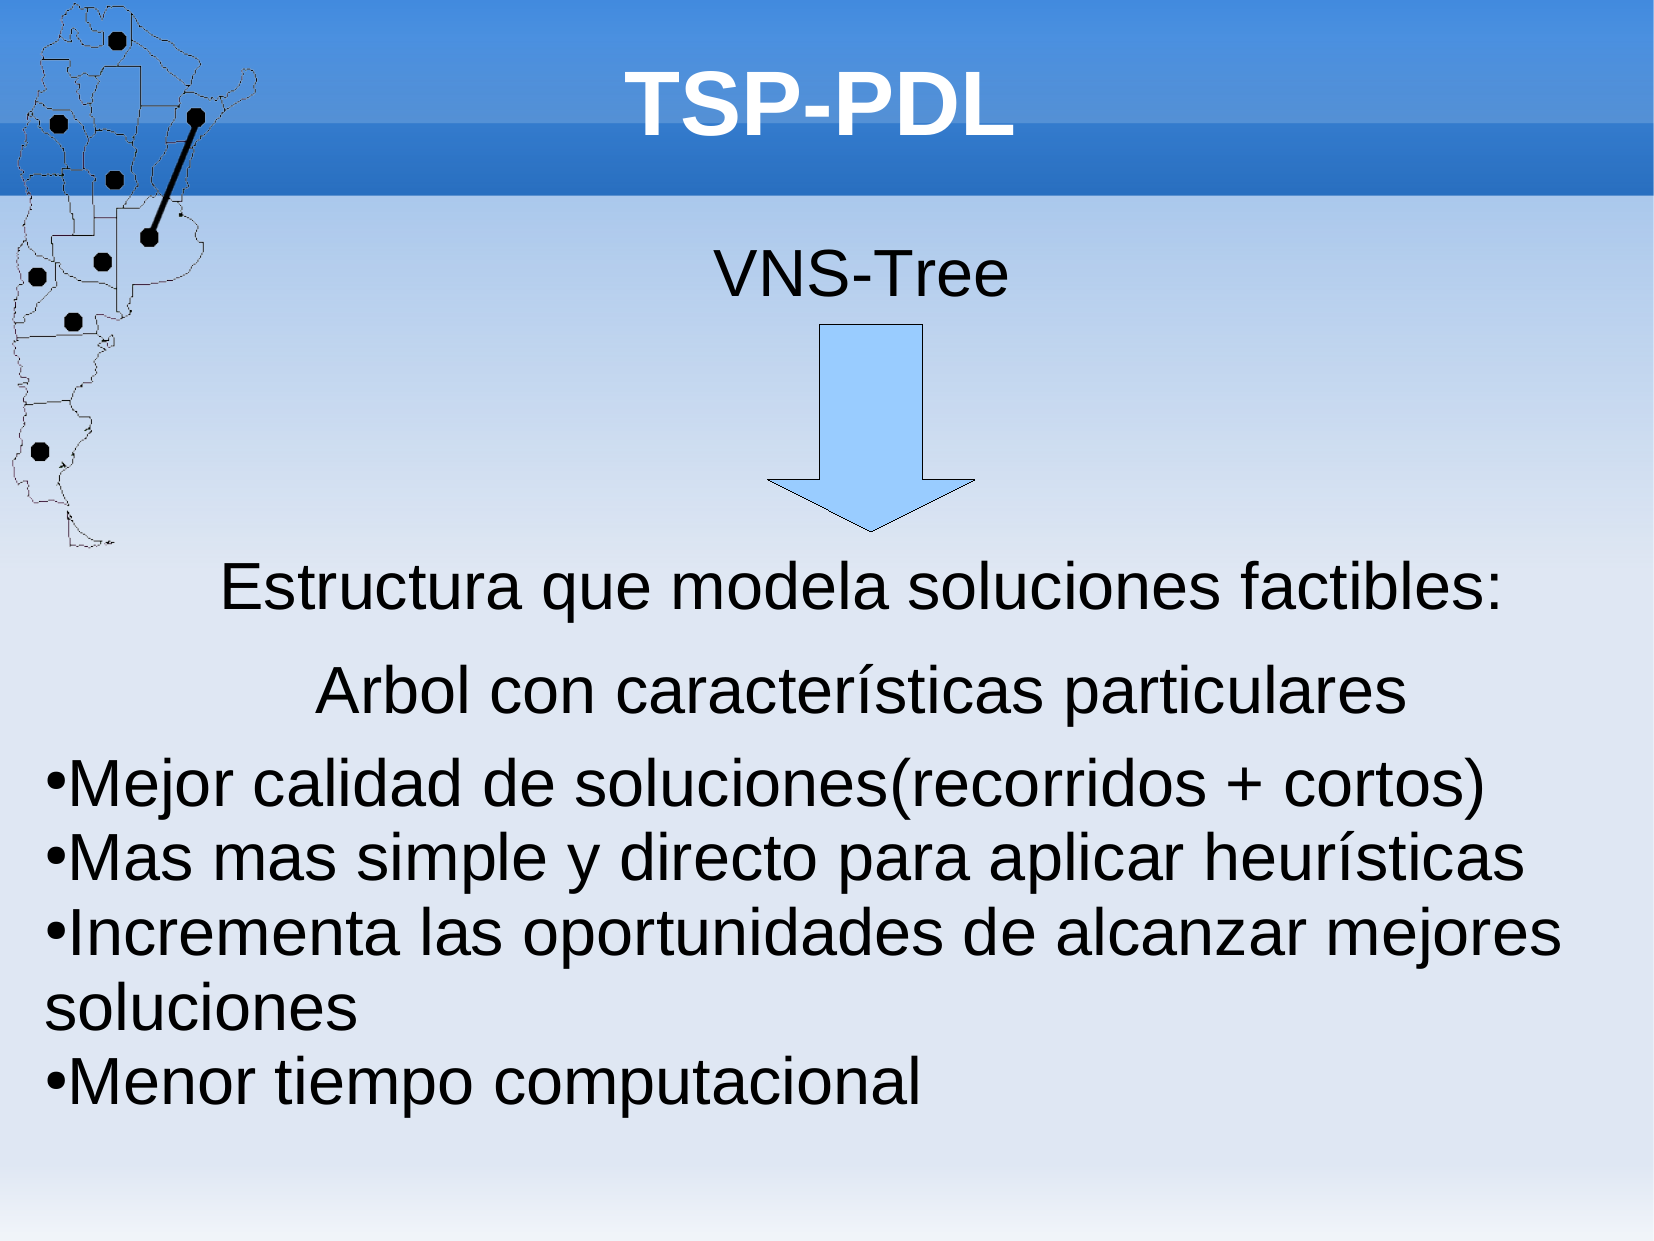

# TSP-PDL
VNS-Tree
Estructura que modela soluciones factibles:
Arbol con características particulares
Mejor calidad de soluciones(recorridos + cortos)
Mas mas simple y directo para aplicar heurísticas
Incrementa las oportunidades de alcanzar mejores soluciones
Menor tiempo computacional